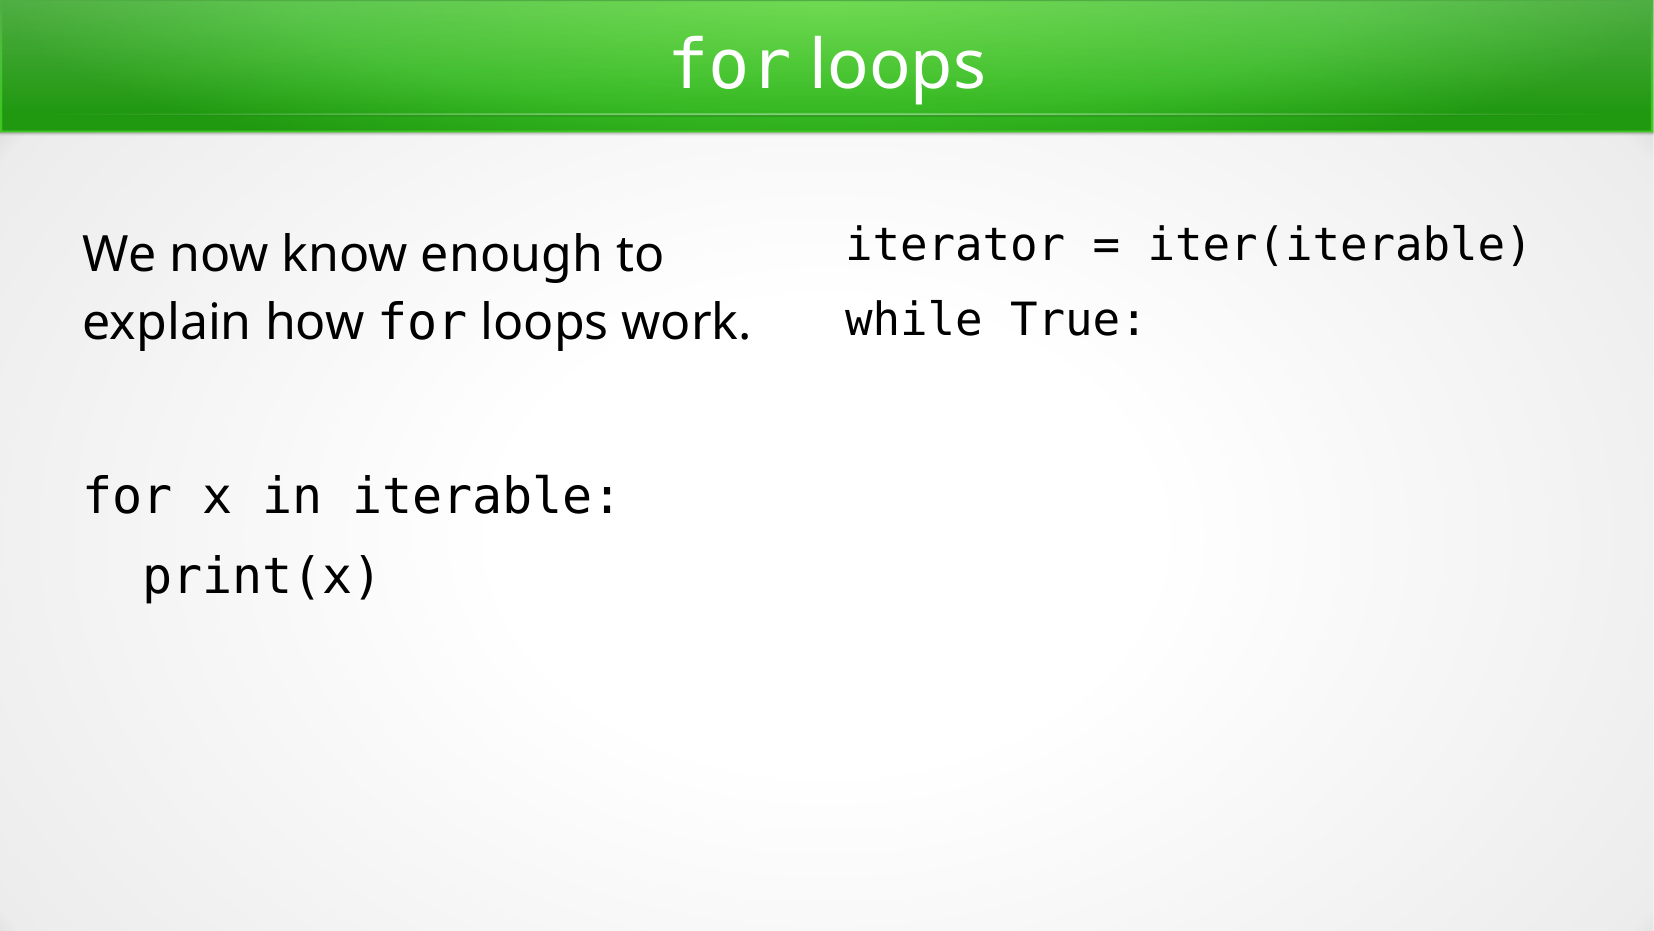

# for loops
We now know enough to explain how for loops work.
for x in iterable:
 print(x)
iterator = iter(iterable)
while True: